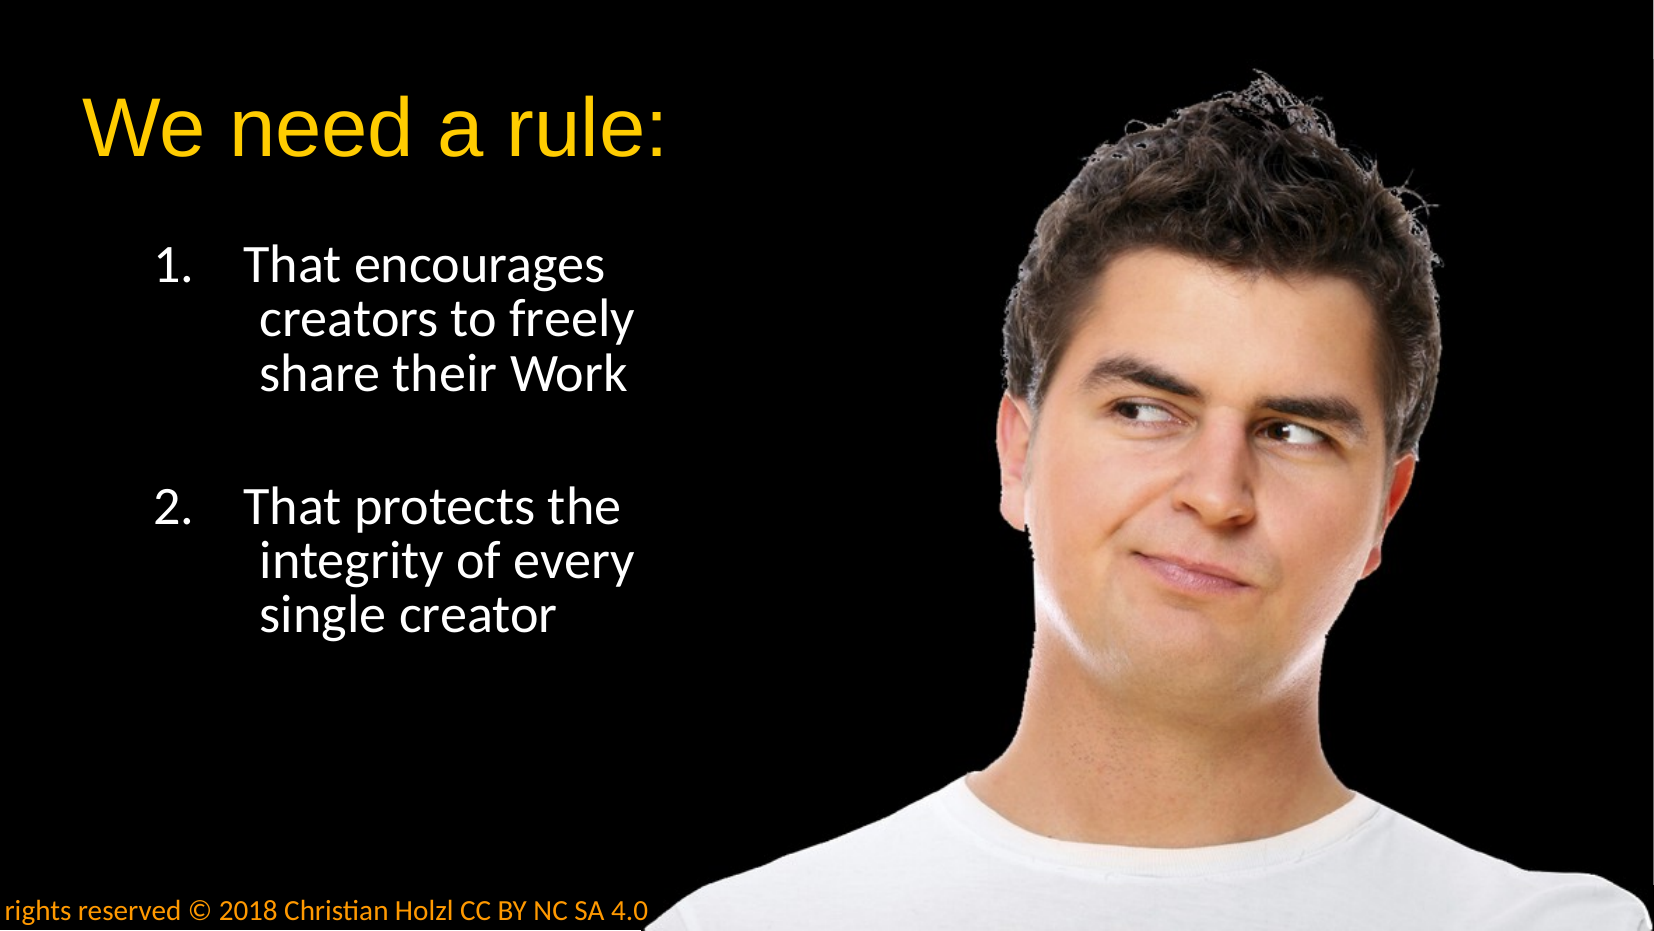

# We need a rule:
 That encourages
creators to freely
share their Work
 That protects the
integrity of every
single creator
All rights reserved © 2018 Christian Holzl CC BY NC SA 4.0